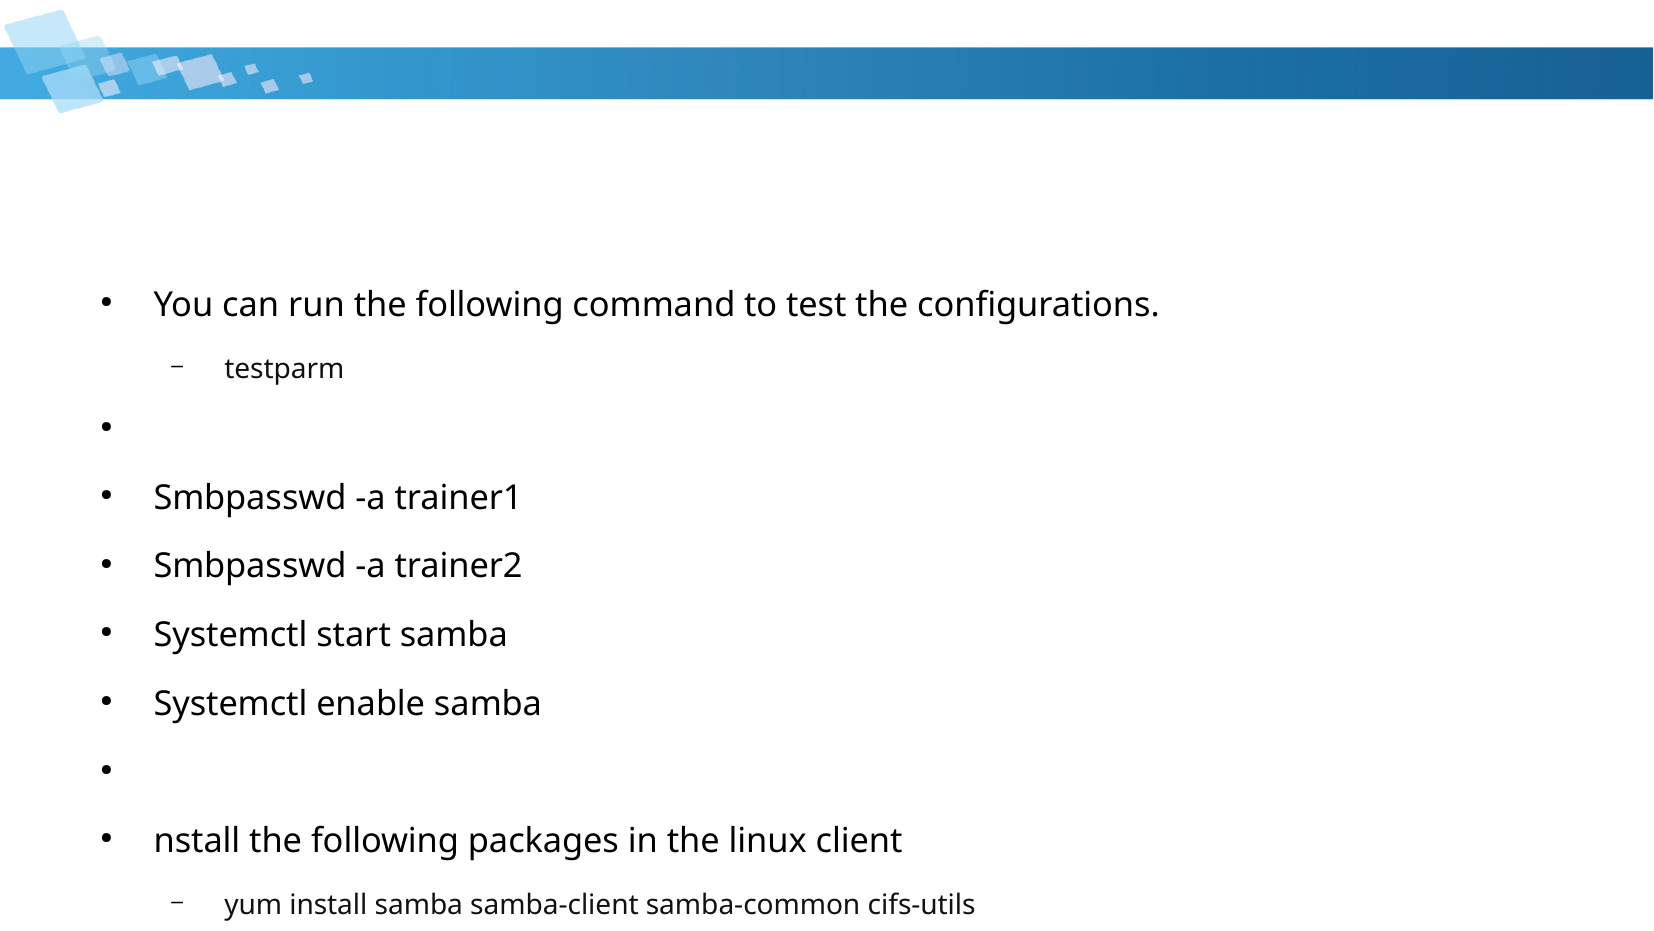

#
You can run the following command to test the configurations.
testparm
Smbpasswd -a trainer1
Smbpasswd -a trainer2
Systemctl start samba
Systemctl enable samba
nstall the following packages in the linux client
yum install samba samba-client samba-common cifs-utils